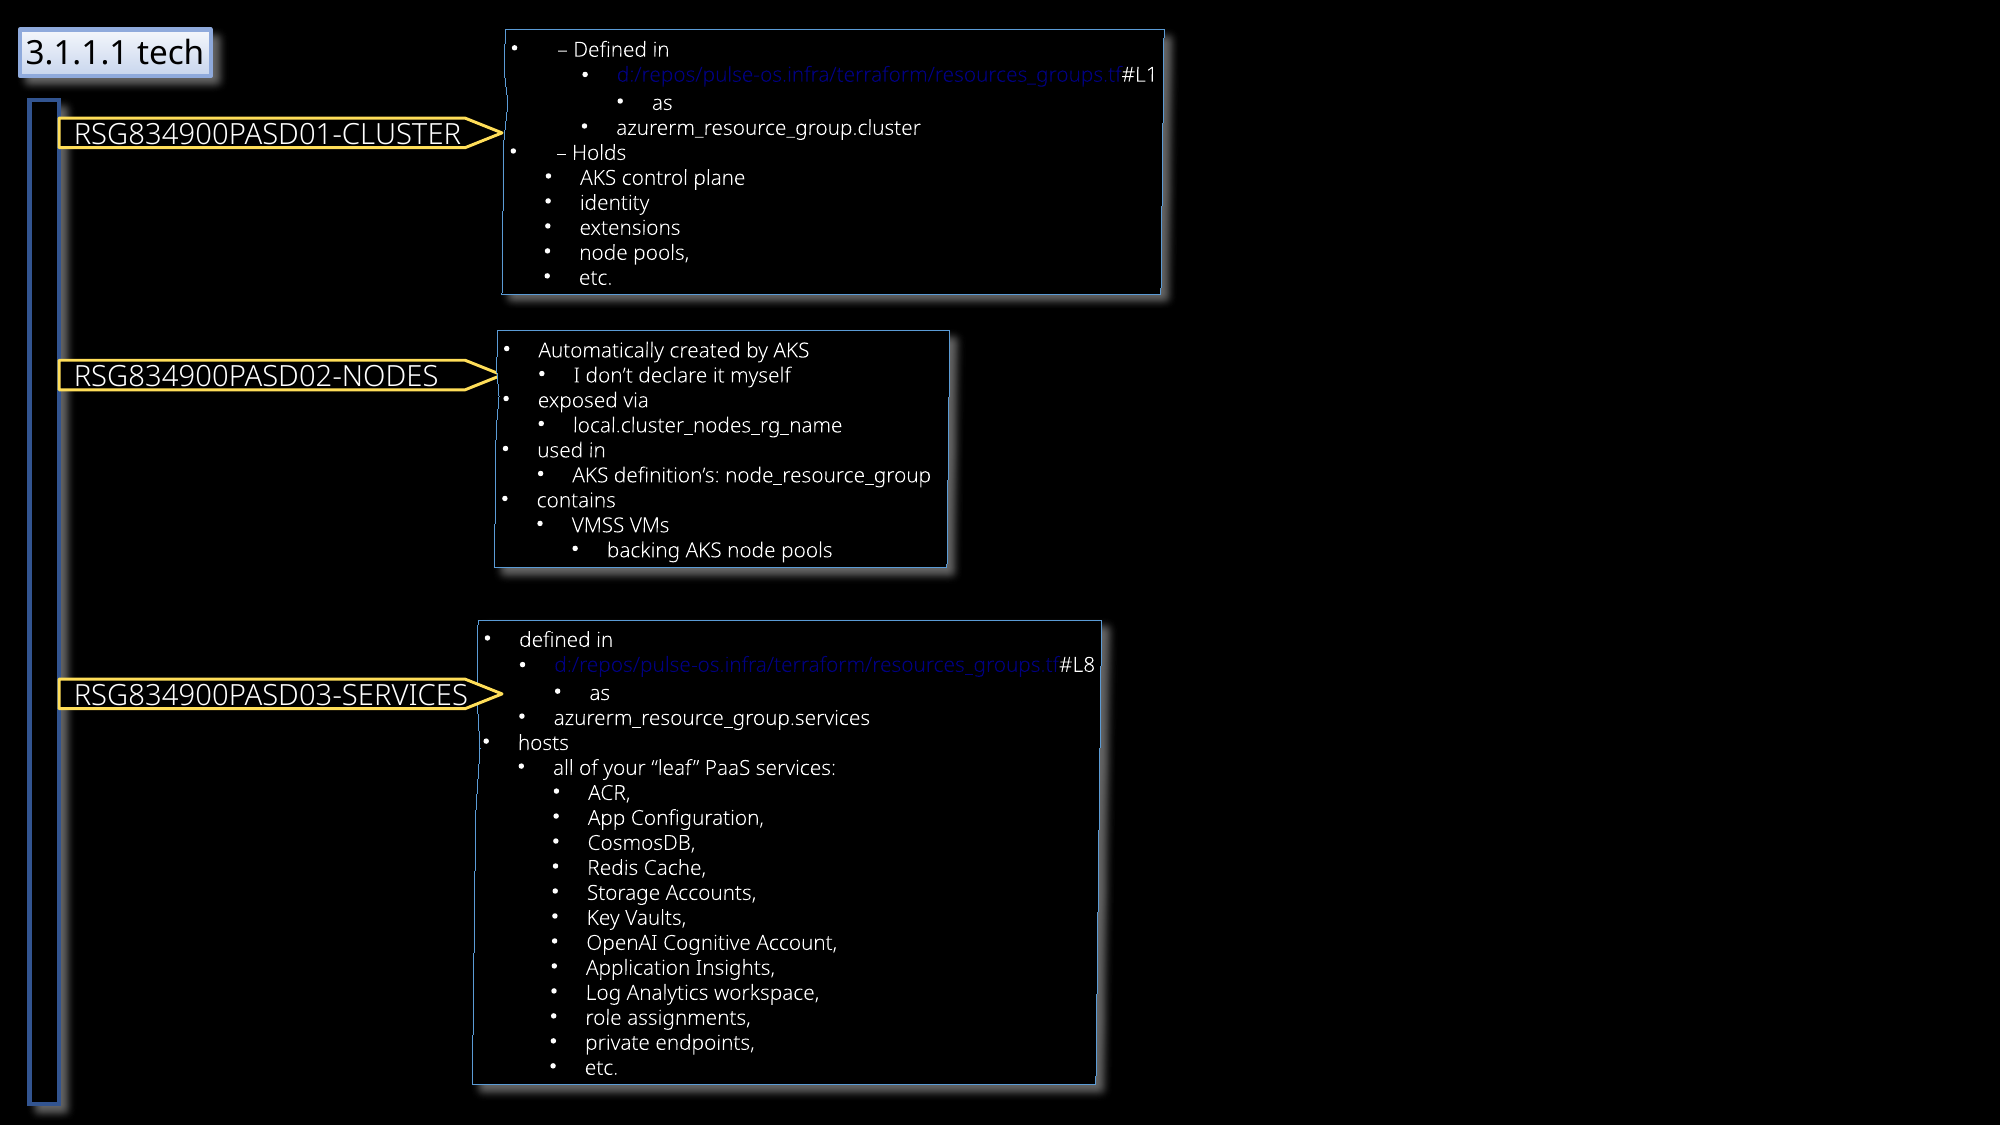

# 3.1.1.1 tech
 – Defined in
d:/repos/pulse-os.infra/terraform/resources_groups.tf#L1
as
azurerm_resource_group.cluster
 – Holds
AKS control plane
identity
extensions
node pools,
etc.
RSG834900PASD01-CLUSTER
Automatically created by AKS
I don’t declare it myself
exposed via
local.cluster_nodes_rg_name
used in
AKS definition’s: node_resource_group
contains
VMSS VMs
backing AKS node pools
RSG834900PASD02-NODES
defined in
d:/repos/pulse-os.infra/terraform/resources_groups.tf#L8
as
azurerm_resource_group.services
hosts
all of your “leaf” PaaS services:
ACR,
App Configuration,
CosmosDB,
Redis Cache,
Storage Accounts,
Key Vaults,
OpenAI Cognitive Account,
Application Insights,
Log Analytics workspace,
role assignments,
private endpoints,
etc.
RSG834900PASD03-SERVICES